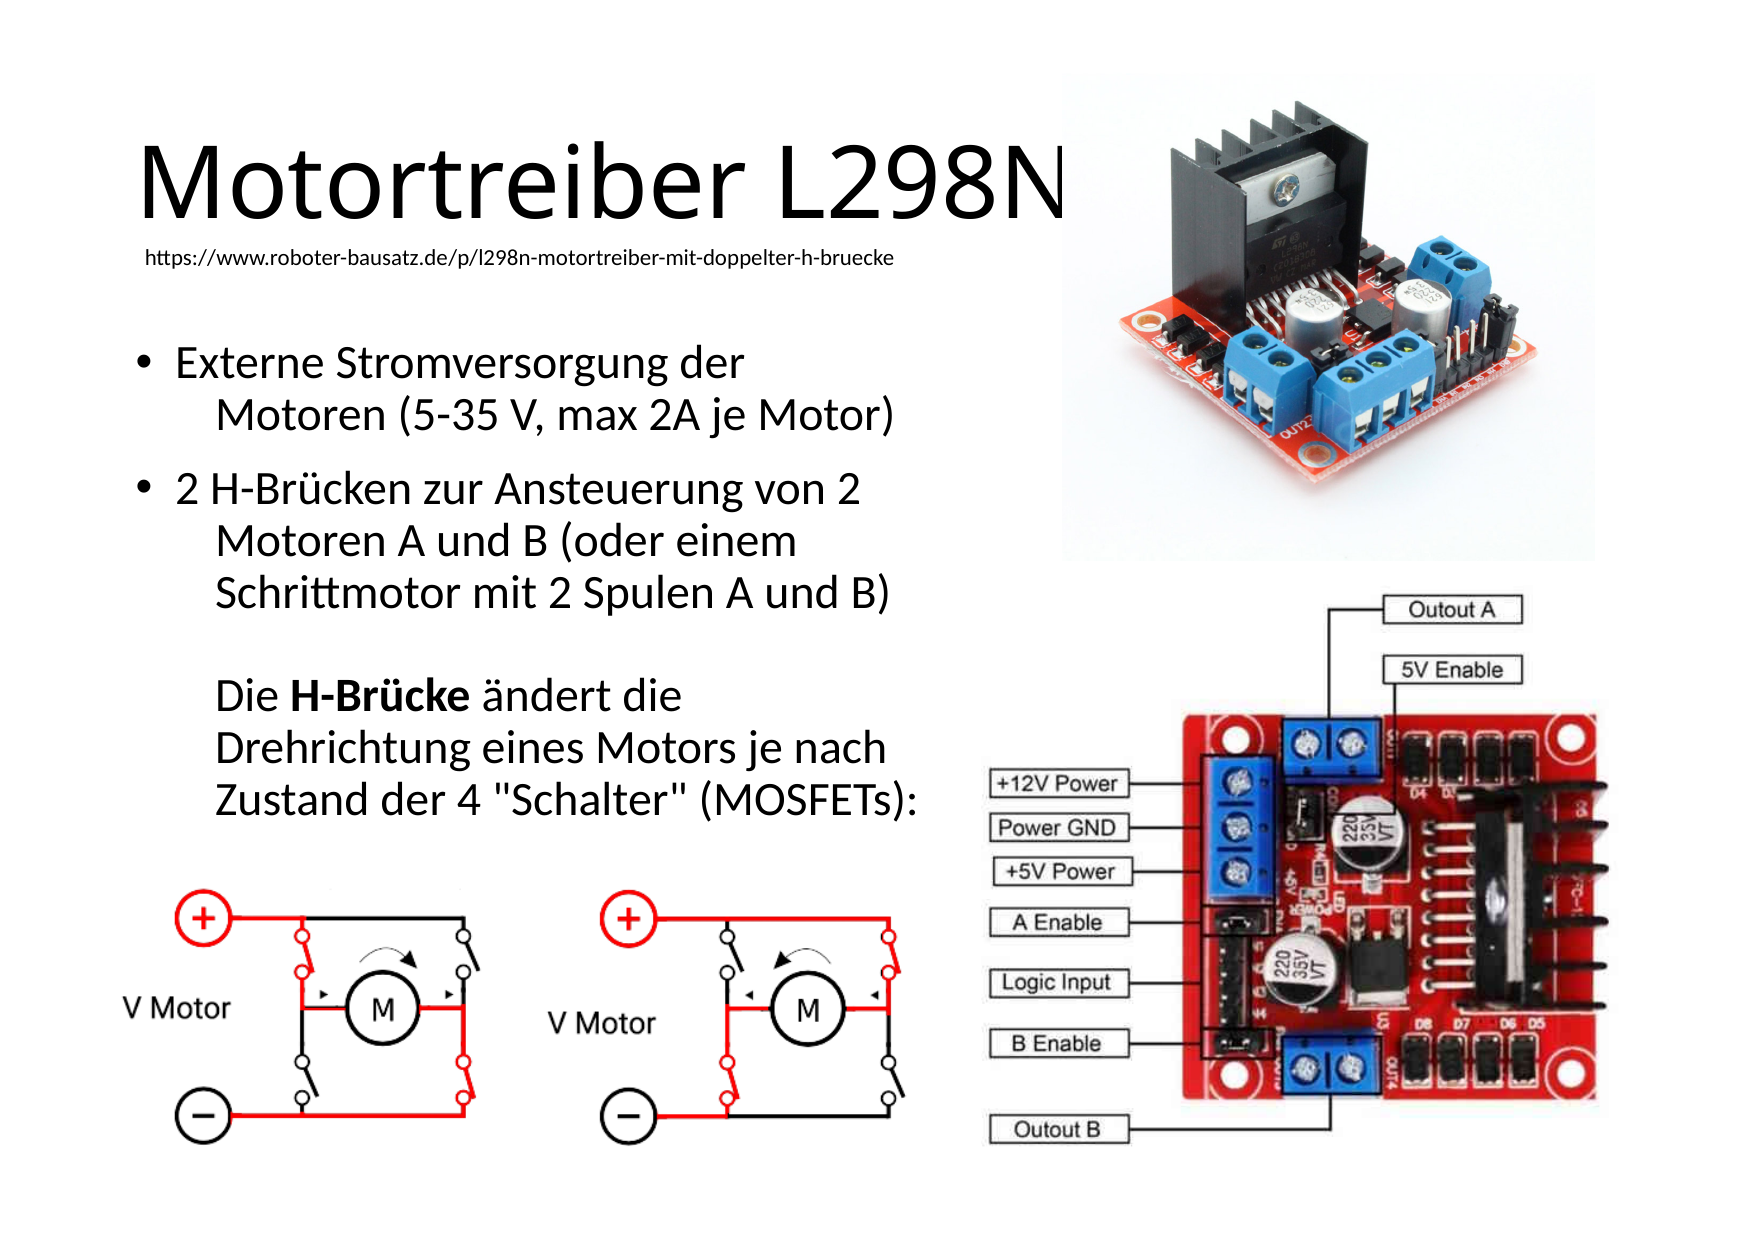

# Motortreiber L298N
https://www.roboter-bausatz.de/p/l298n-motortreiber-mit-doppelter-h-bruecke
Externe Stromversorgung der Motoren (5-35 V, max 2A je Motor)
2 H-Brücken zur Ansteuerung von 2 Motoren A und B (oder einem Schrittmotor mit 2 Spulen A und B)
Die H-Brücke ändert die Drehrichtung eines Motors je nach Zustand der 4 "Schalter" (MOSFETs):